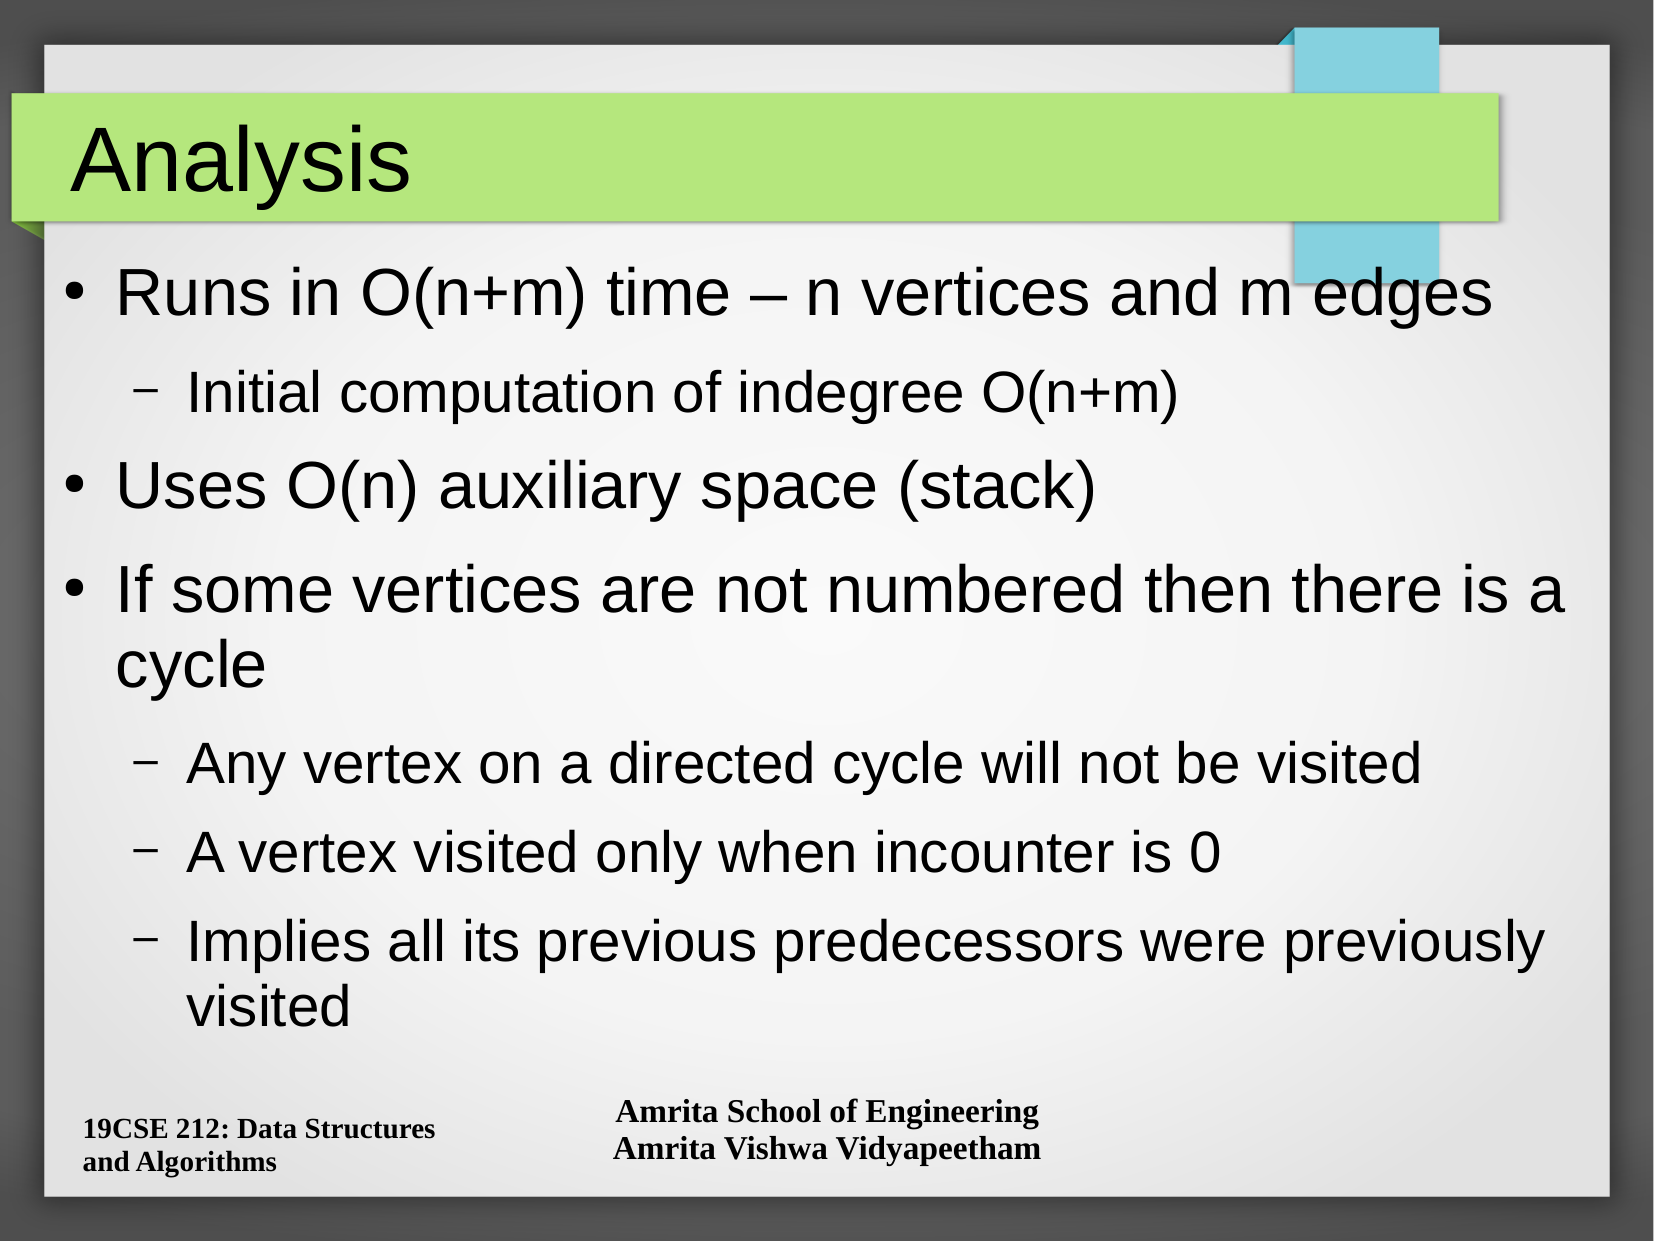

# Analysis
Runs in O(n+m) time – n vertices and m edges
Initial computation of indegree O(n+m)
Uses O(n) auxiliary space (stack)
If some vertices are not numbered then there is a cycle
Any vertex on a directed cycle will not be visited
A vertex visited only when incounter is 0
Implies all its previous predecessors were previously visited